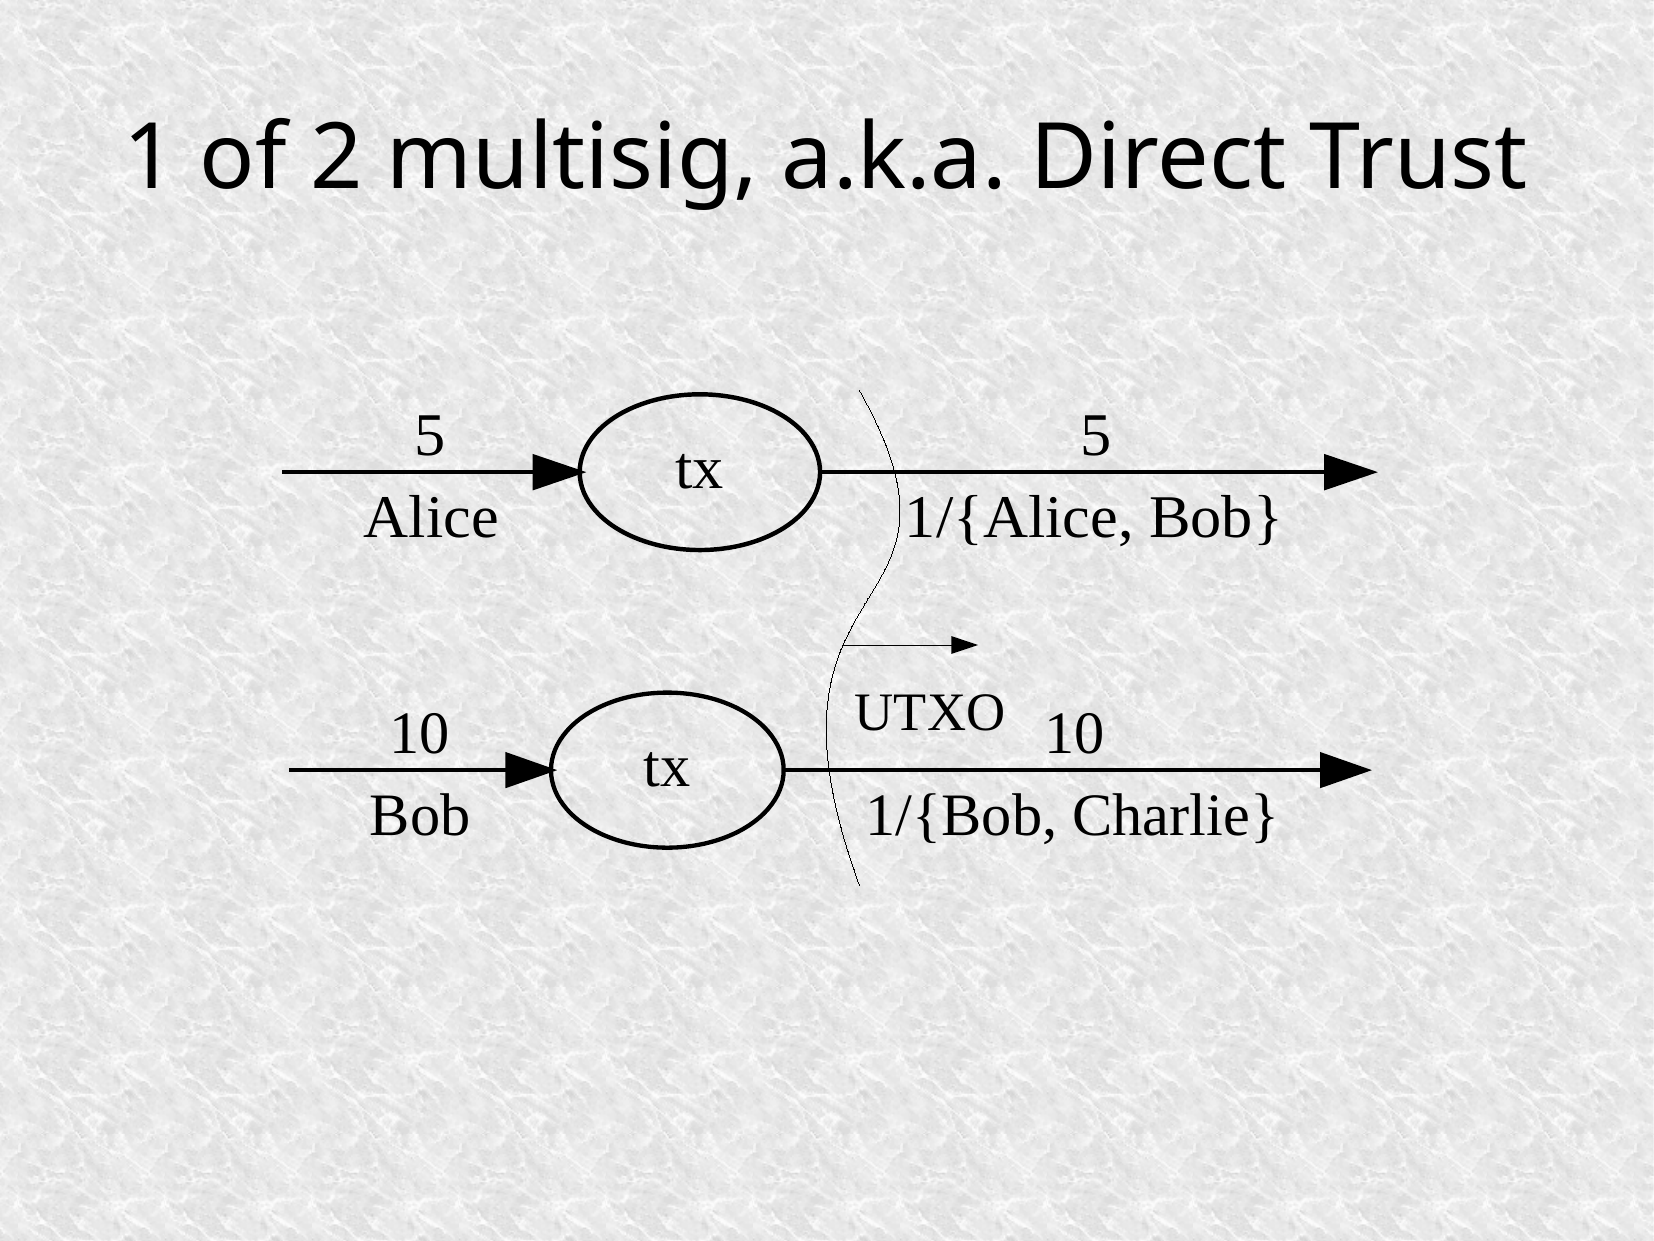

# 1 of 2 multisig, a.k.a. Direct Trust
UTXO